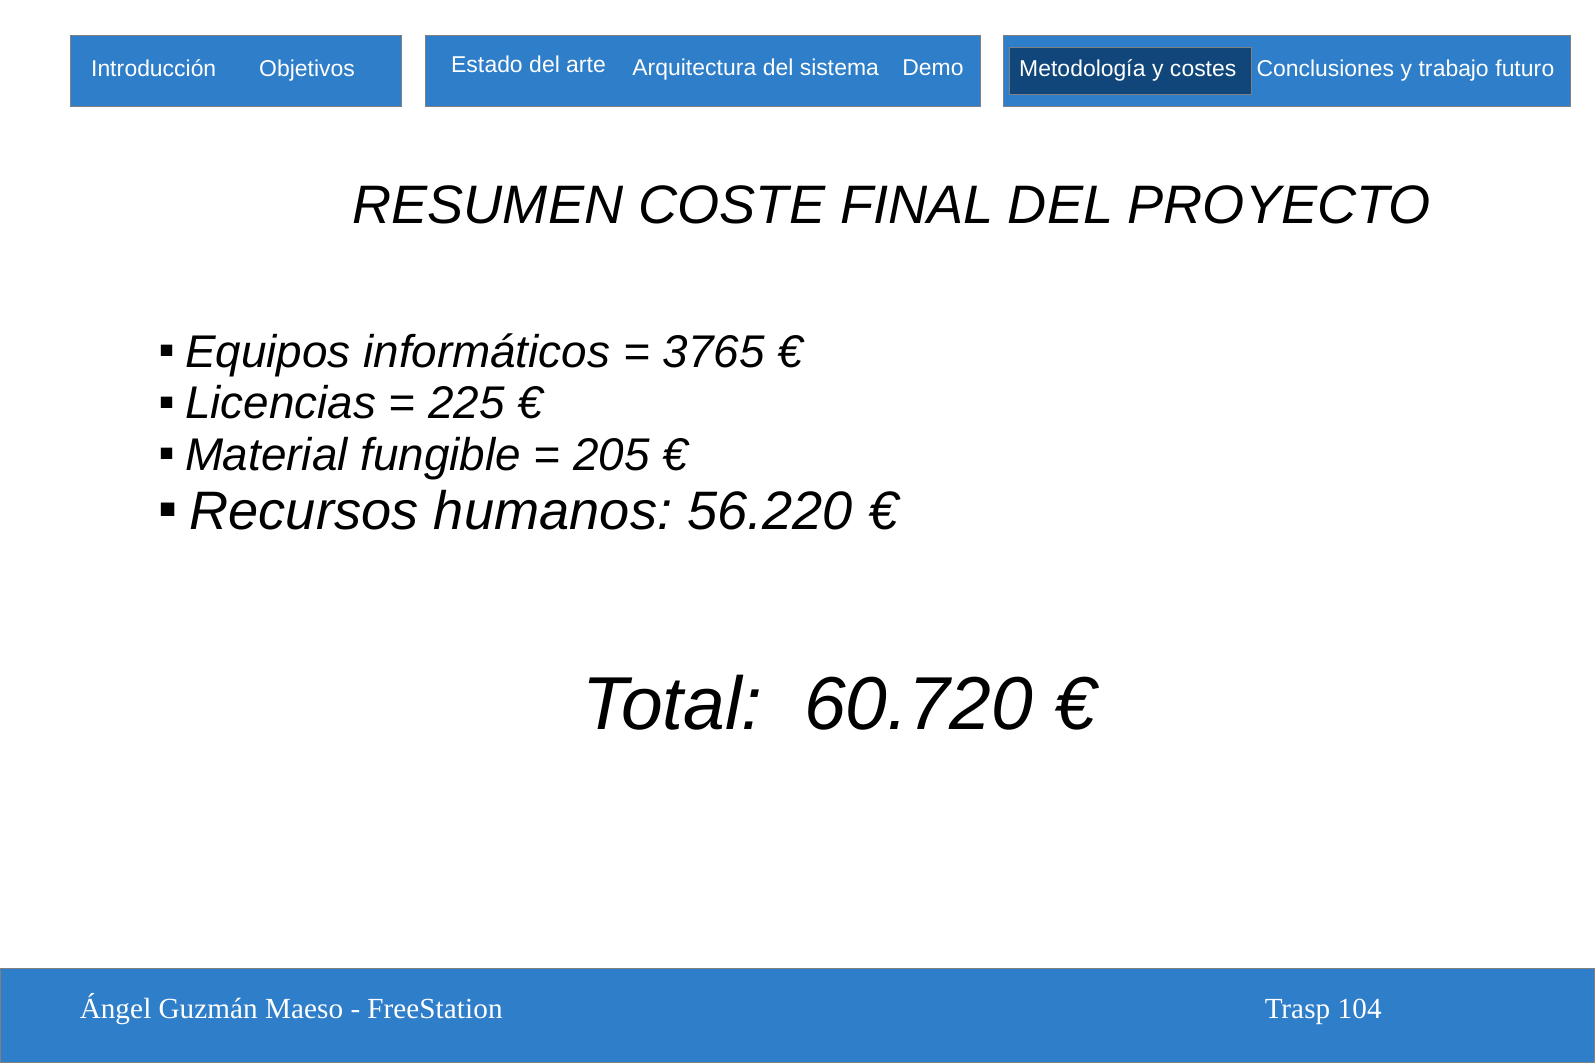

Metodología y costes
Metodología y costes
Conclusiones y trabajo futuro
Conclusiones y trabajo futuro
Introducción
# Objetivos
Estado del arte
Estado del arte
Arquitectura del sistema
Arquitectura del sistema
Demo
Demo
RESUMEN COSTE FINAL DEL PROYECTO
 Equipos informáticos = 3765 €
 Licencias = 225 €
 Material fungible = 205 €
 Recursos humanos: 56.220 €
Total: 60.720 €
104